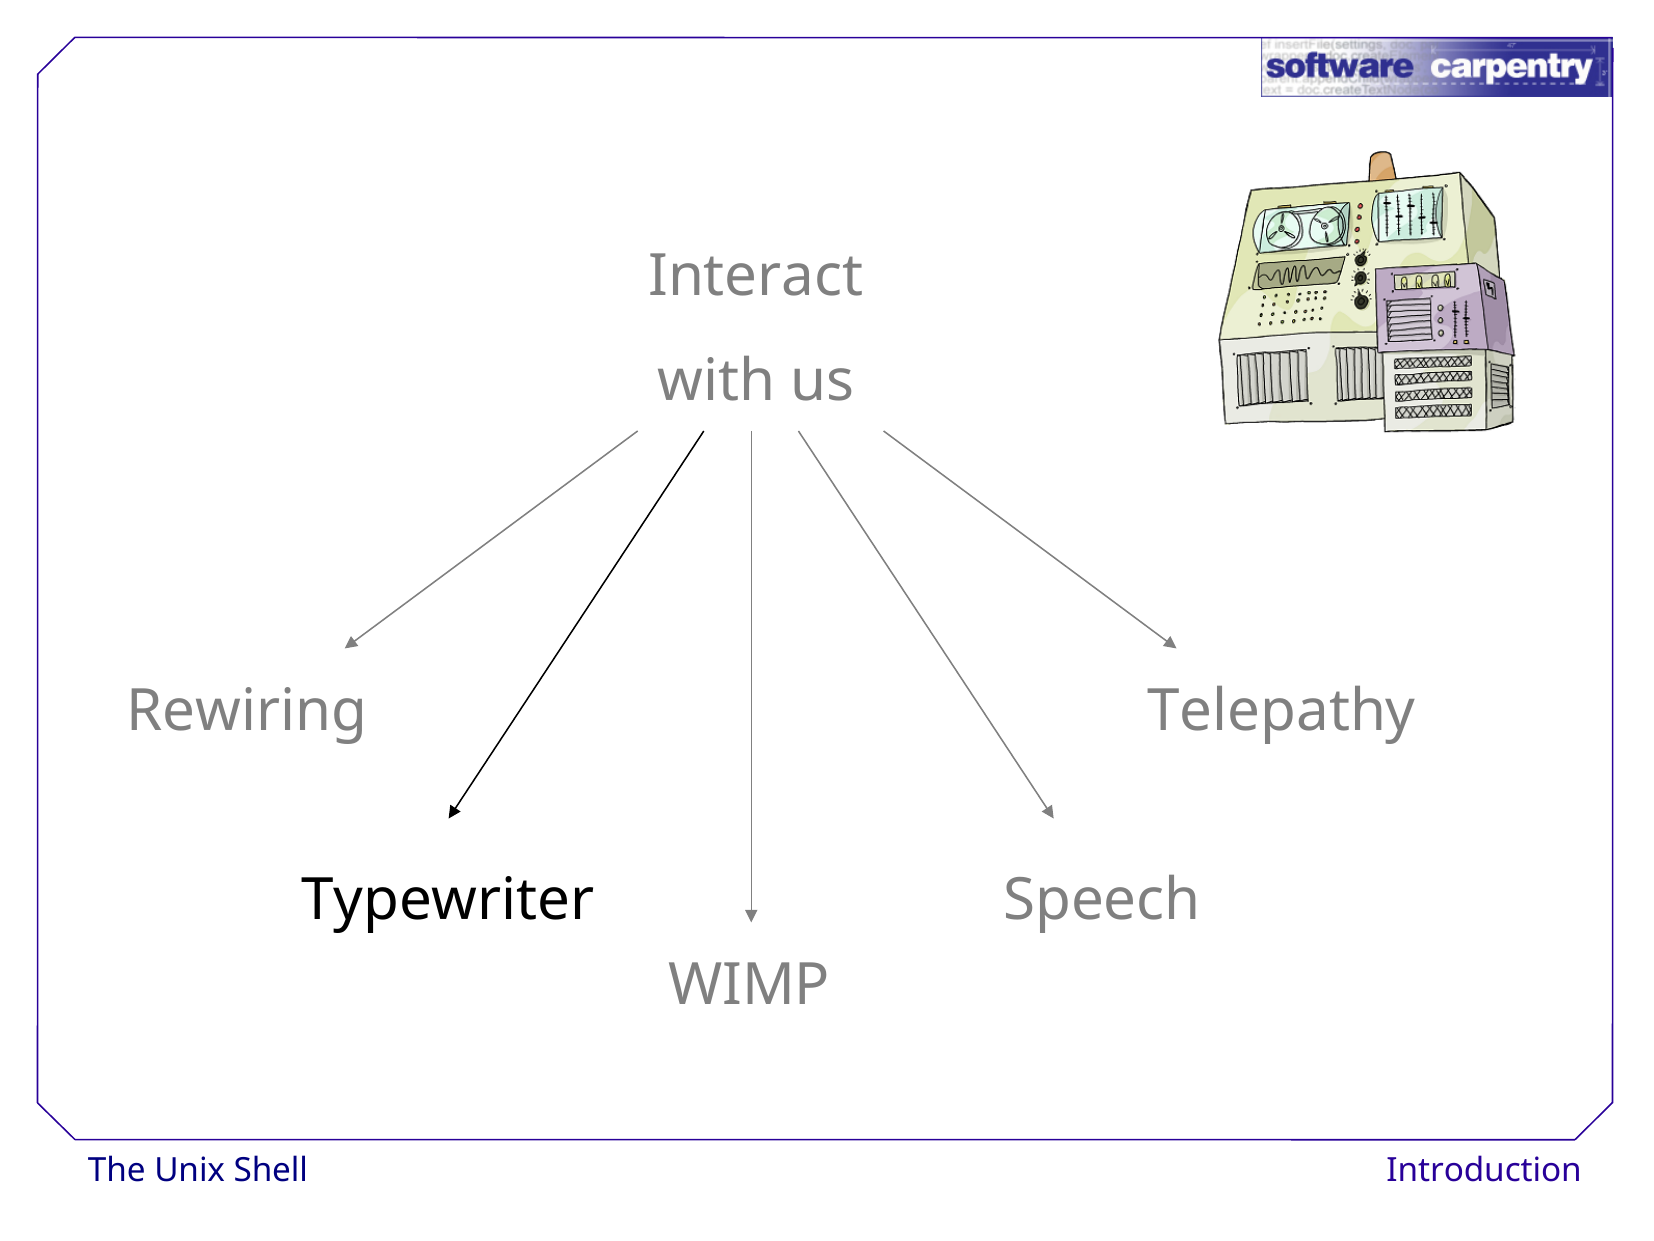

Interact
with us
Rewiring
Telepathy
Typewriter
Speech
WIMP